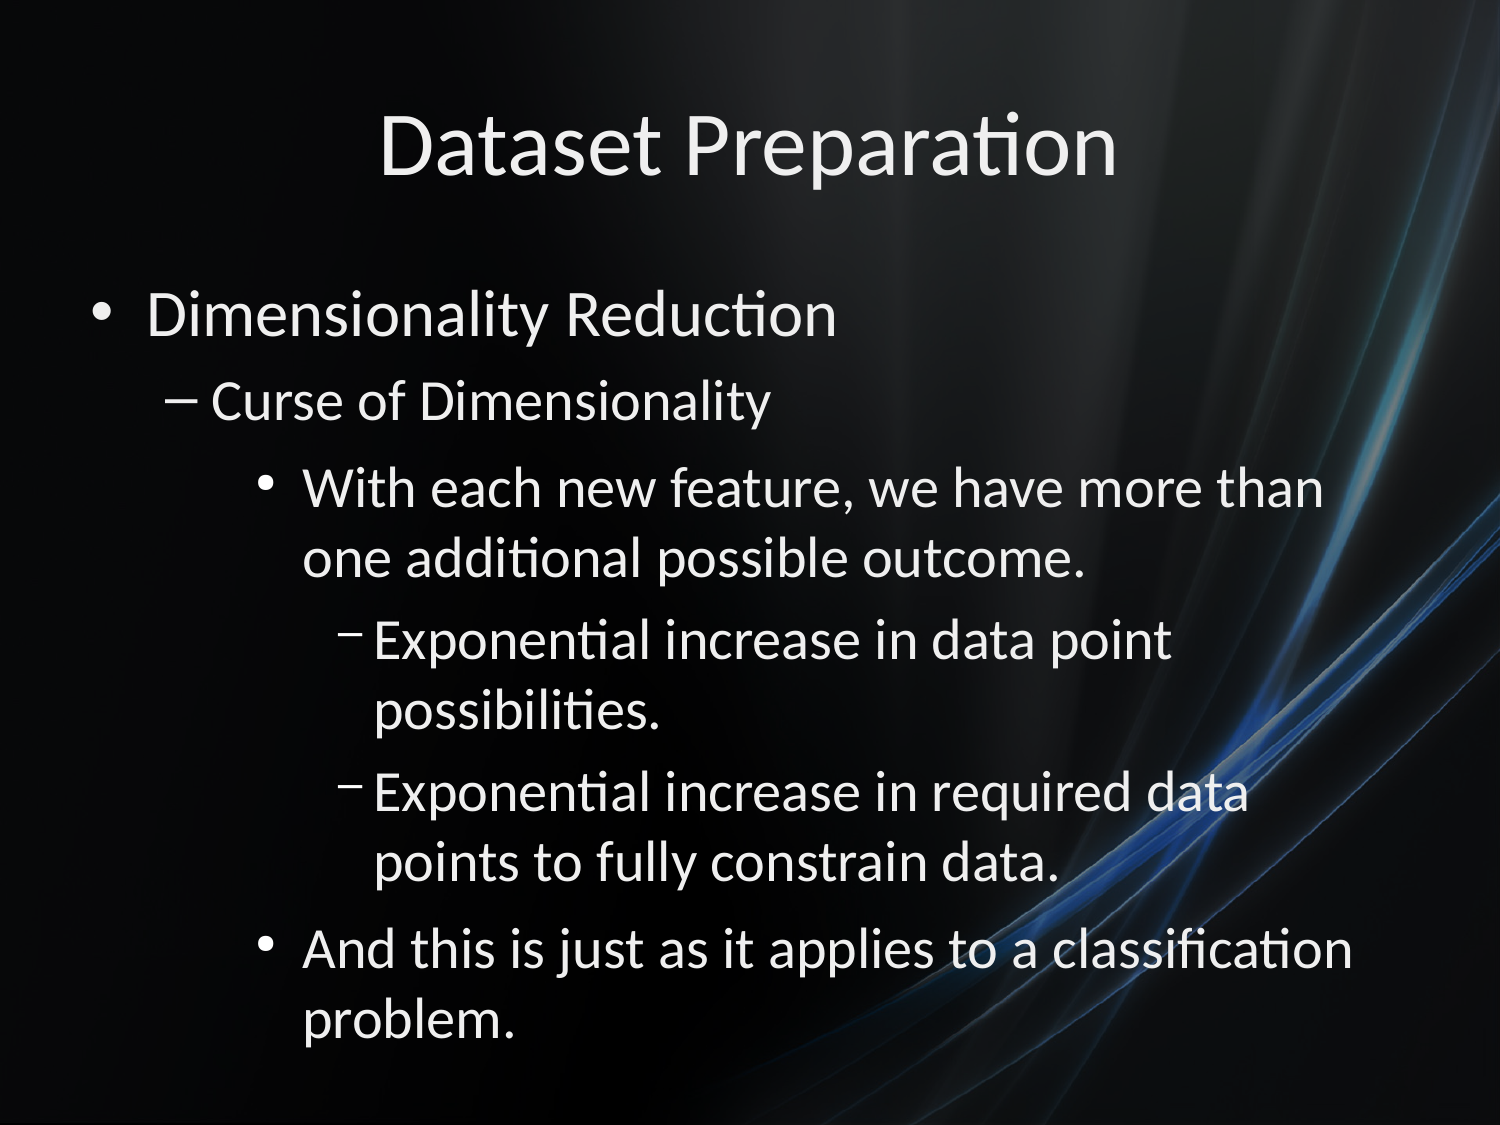

# Dataset Preparation
Dimensionality Reduction
Curse of Dimensionality
With each new feature, we have more than one additional possible outcome.
Exponential increase in data point possibilities.
Exponential increase in required data points to fully constrain data.
And this is just as it applies to a classification problem.